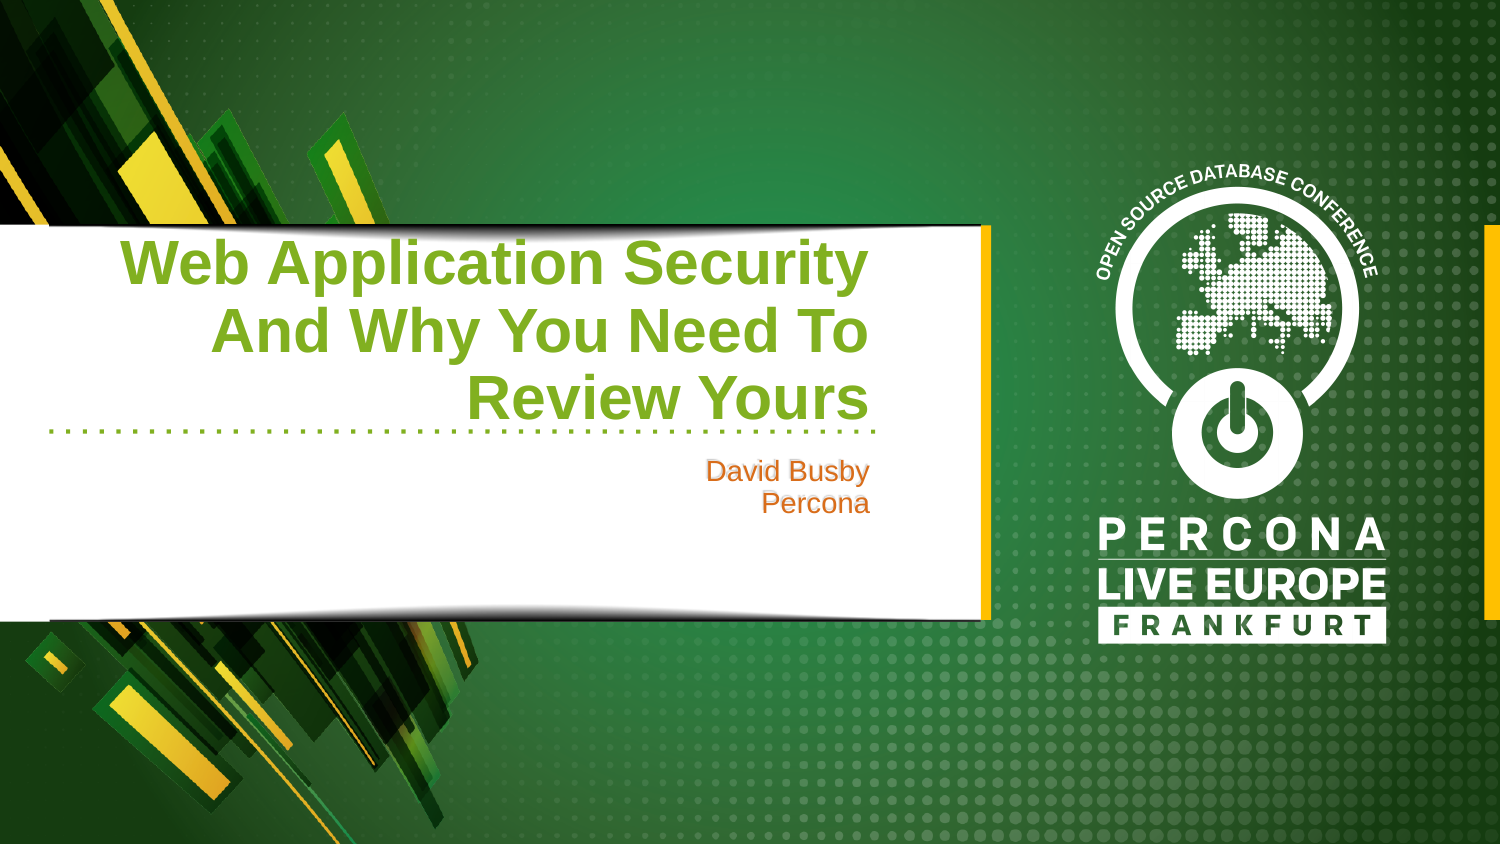

# Web Application Security And Why You Need To Review Yours
David Busby
Percona